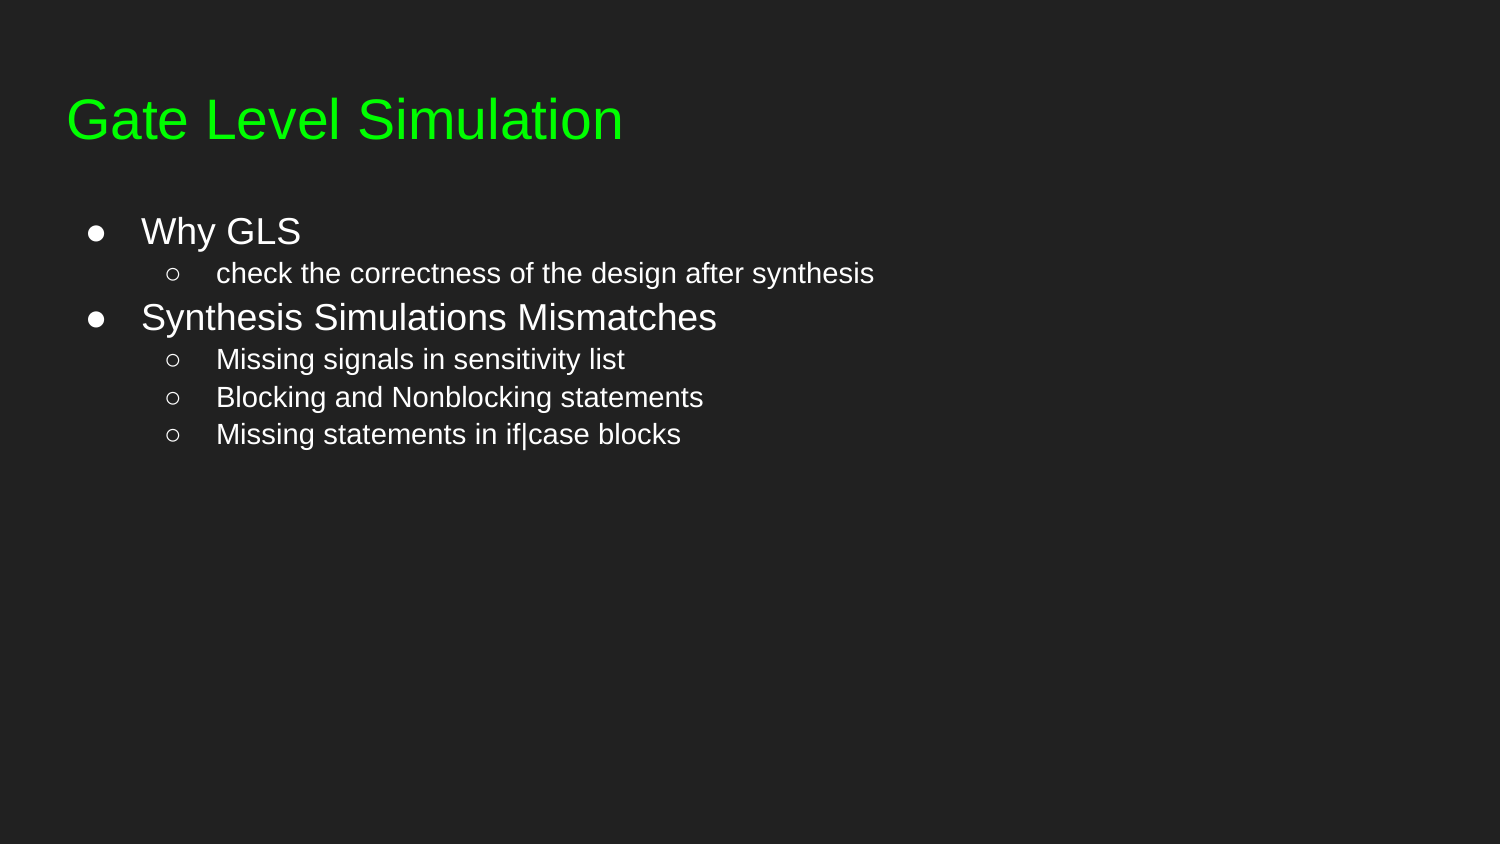

# Gate Level Simulation
Why GLS
check the correctness of the design after synthesis
Synthesis Simulations Mismatches
Missing signals in sensitivity list
Blocking and Nonblocking statements
Missing statements in if|case blocks